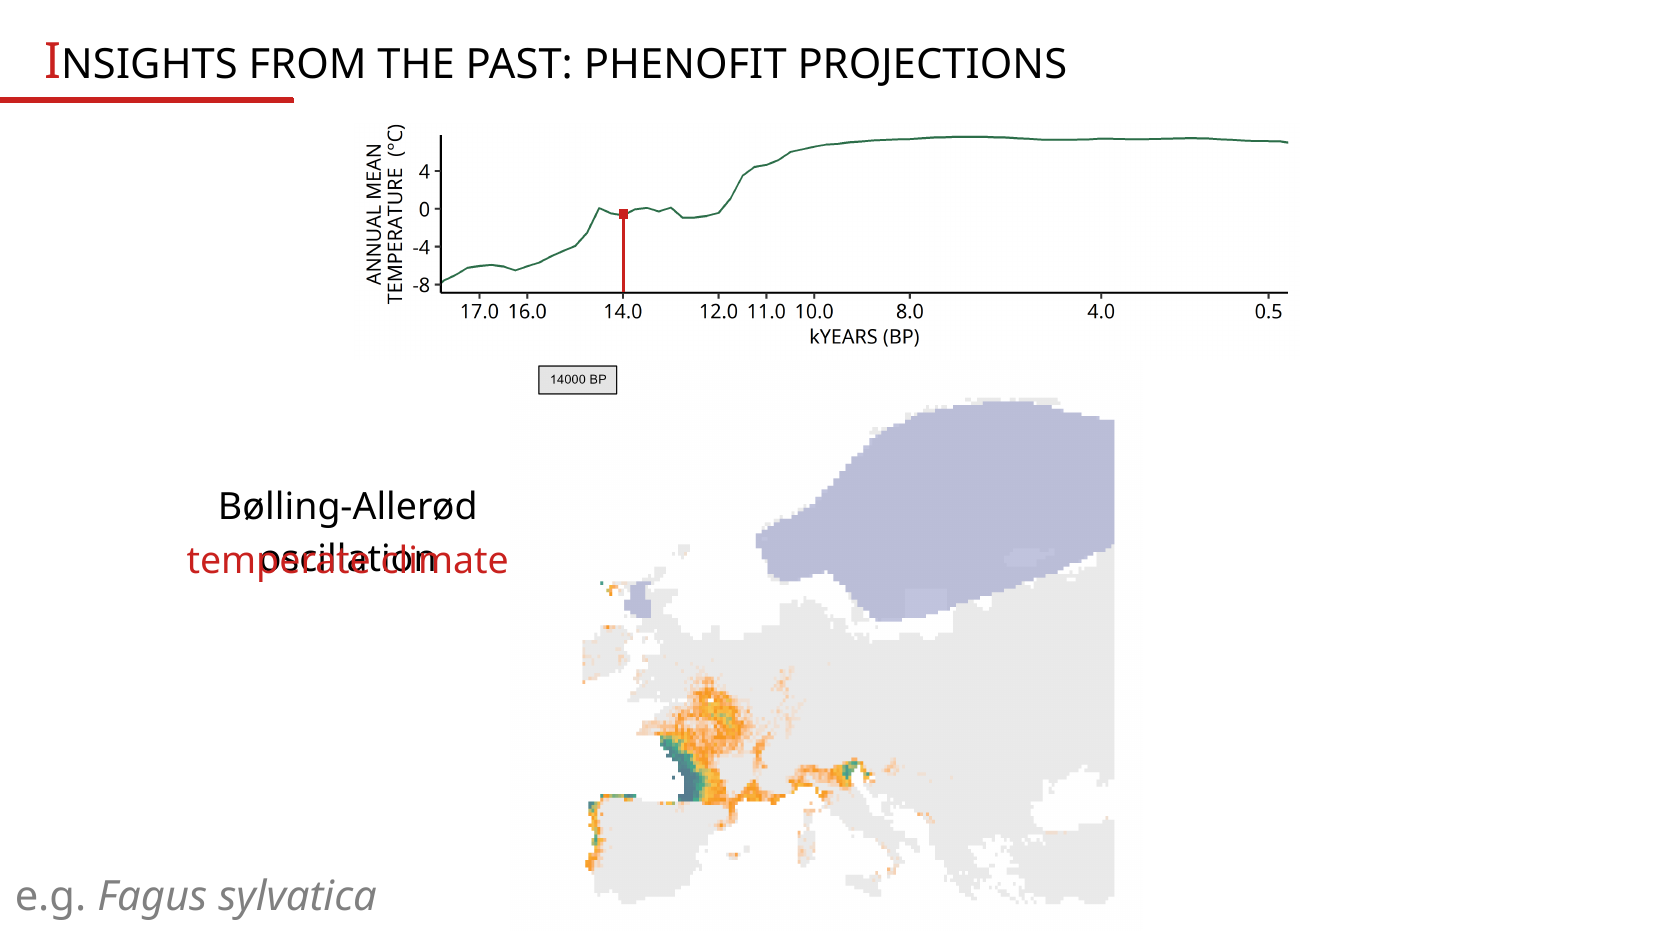

INSIGHTS FROM THE PAST: PHENOFIT PROJECTIONS
Bølling-Allerød oscillation
temperate climate
e.g. Fagus sylvatica